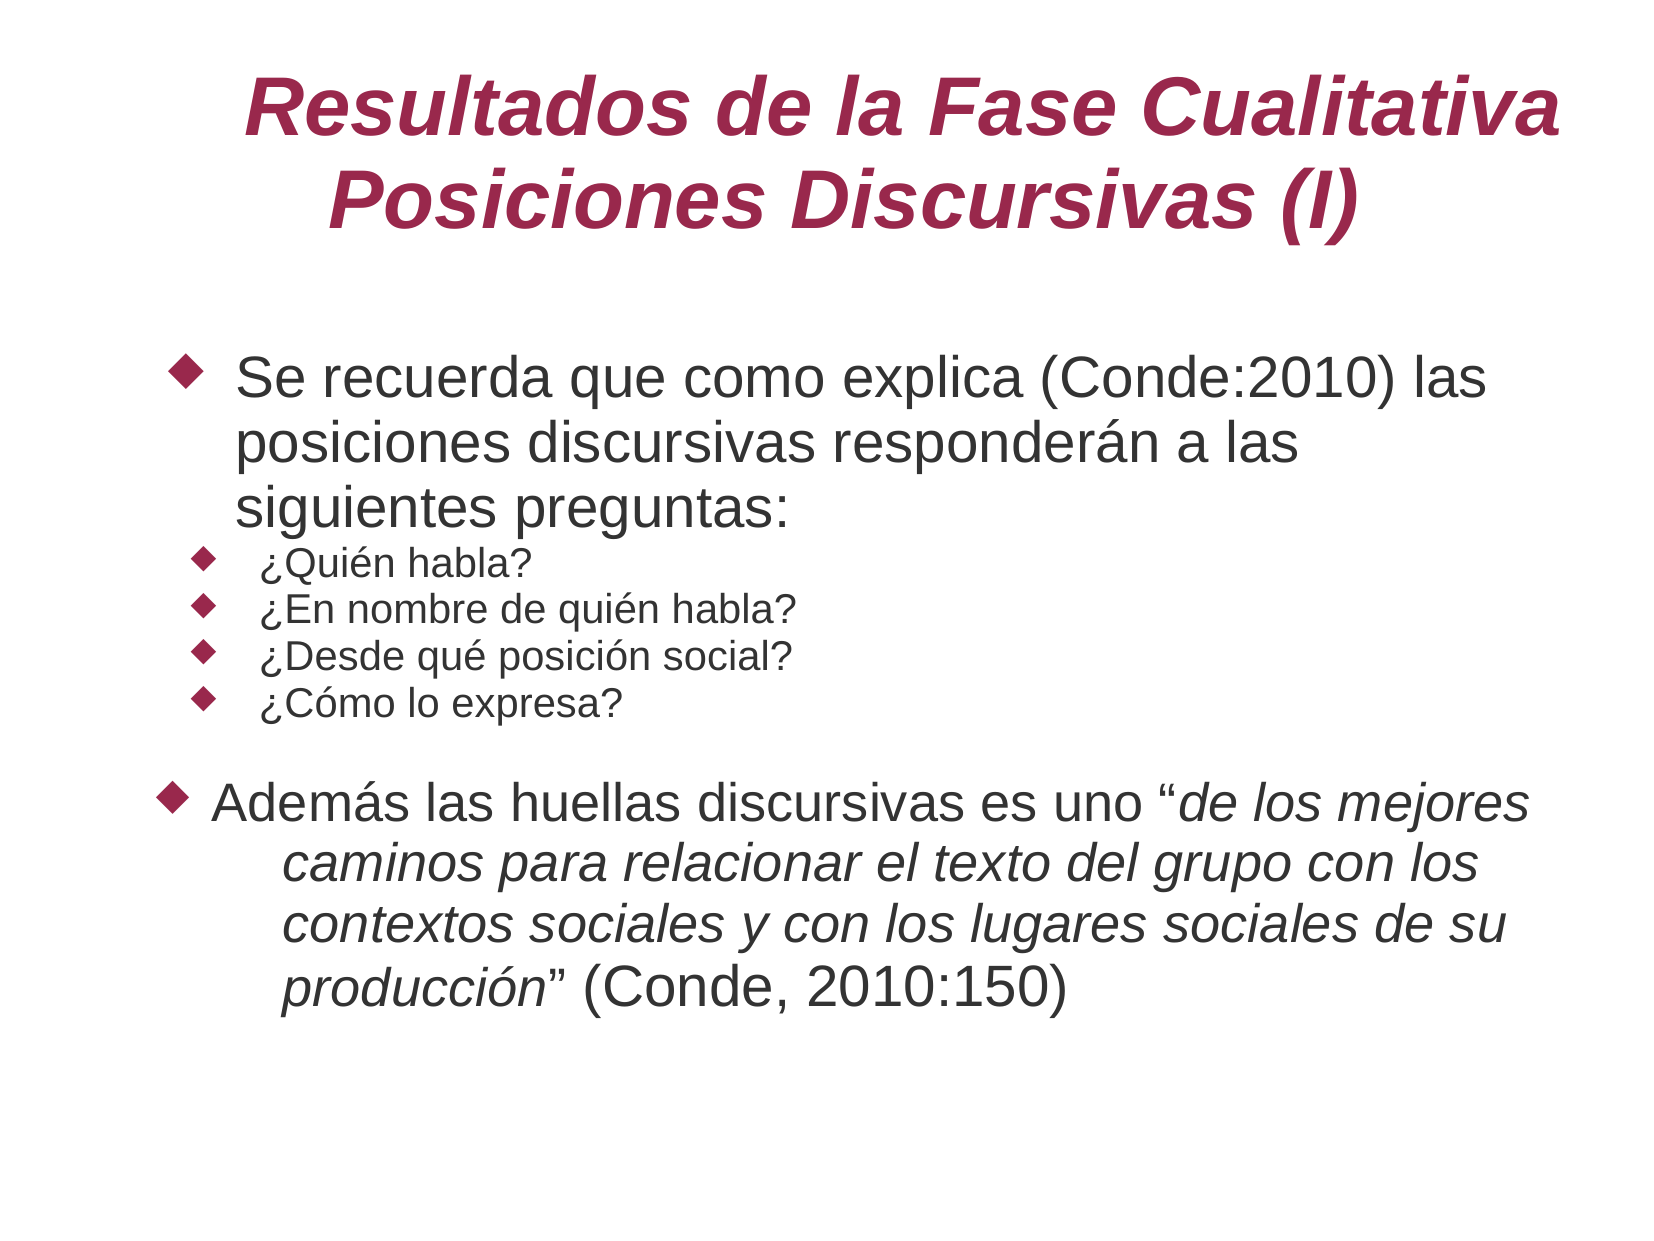

# Resultados de la Fase Cualitativa Posiciones Discursivas (I)
Se recuerda que como explica (Conde:2010) las posiciones discursivas responderán a las siguientes preguntas:
¿Quién habla?
¿En nombre de quién habla?
¿Desde qué posición social?
¿Cómo lo expresa?
Además las huellas discursivas es uno “de los mejores caminos para relacionar el texto del grupo con los contextos sociales y con los lugares sociales de su producción” (Conde, 2010:150)